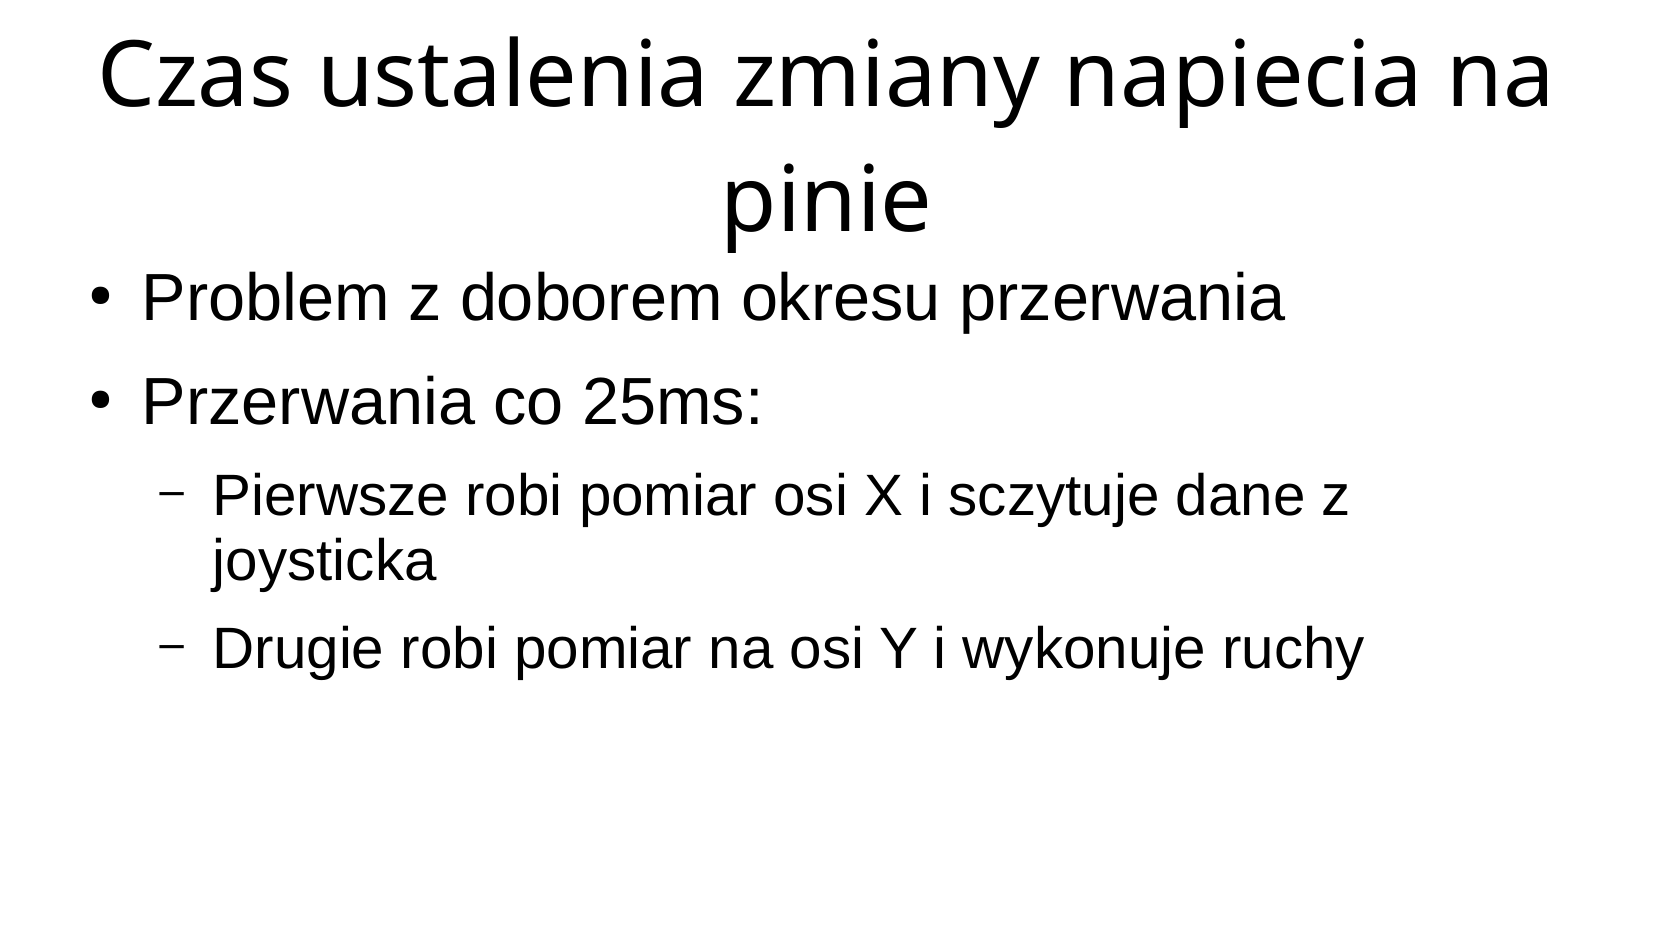

# Czas ustalenia zmiany napiecia na pinie
Problem z doborem okresu przerwania
Przerwania co 25ms:
Pierwsze robi pomiar osi X i sczytuje dane z joysticka
Drugie robi pomiar na osi Y i wykonuje ruchy